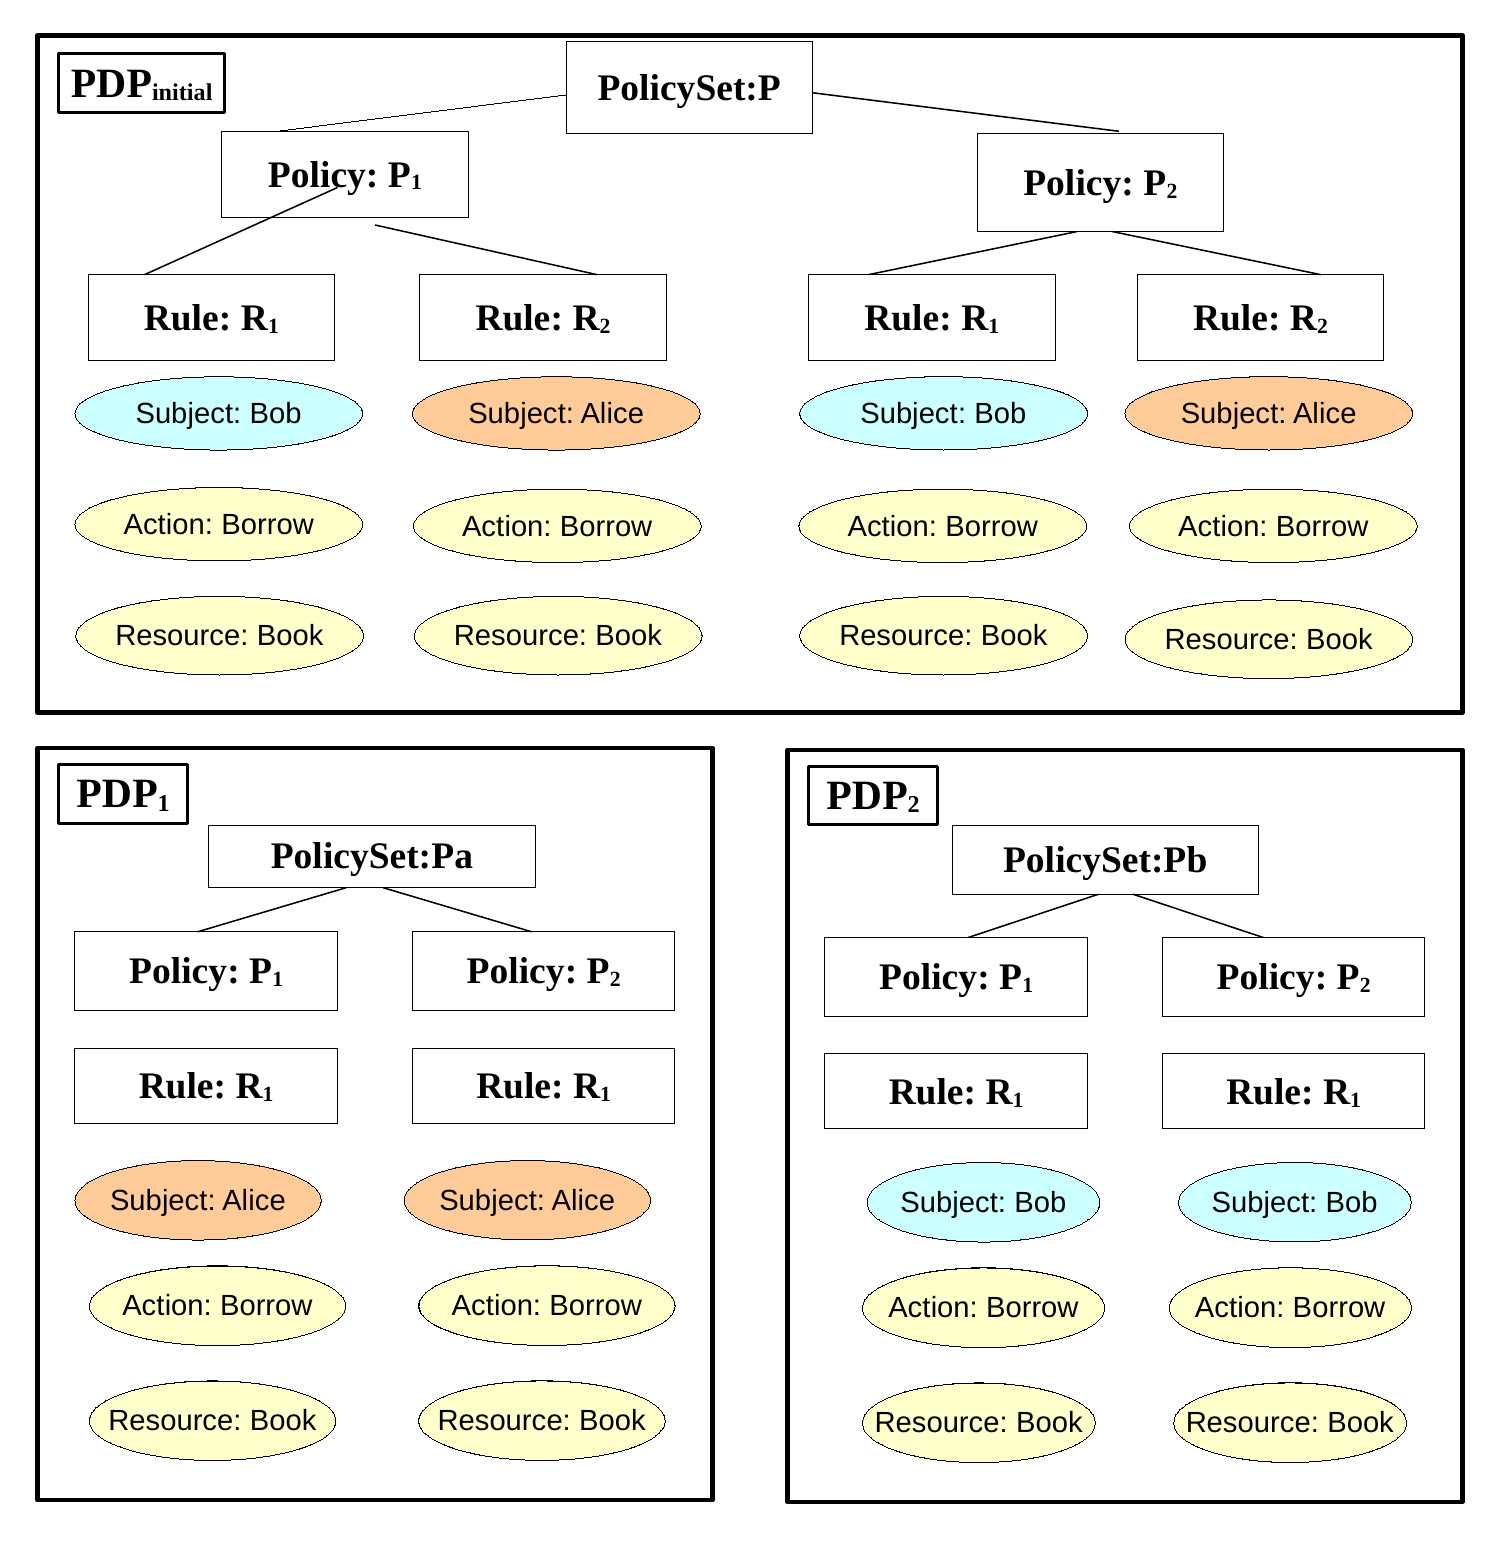

PolicySet:P
PDPinitial
Policy: P1
Policy: P2
Rule: R1
Rule: R2
Rule: R1
Rule: R2
Subject: Bob
Subject: Alice
Subject: Bob
Subject: Alice
Action: Borrow
Action: Borrow
Action: Borrow
Action: Borrow
Resource: Book
Resource: Book
Resource: Book
Resource: Book
PDP1
PDP2
PolicySet:Pa
PolicySet:Pb
Policy: P1
Policy: P2
Policy: P1
Policy: P2
Rule: R1
Rule: R1
Rule: R1
Rule: R1
Subject: Alice
Subject: Alice
Subject: Bob
Subject: Bob
Action: Borrow
Action: Borrow
Action: Borrow
Action: Borrow
Action: Borrow
Action: Borrow
Action: Borrow
Action: Borrow
Resource: Book
Resource: Book
Resource: Book
Resource: Book
Resource: Book
Resource: Book
Resource: Book
Resource: Book